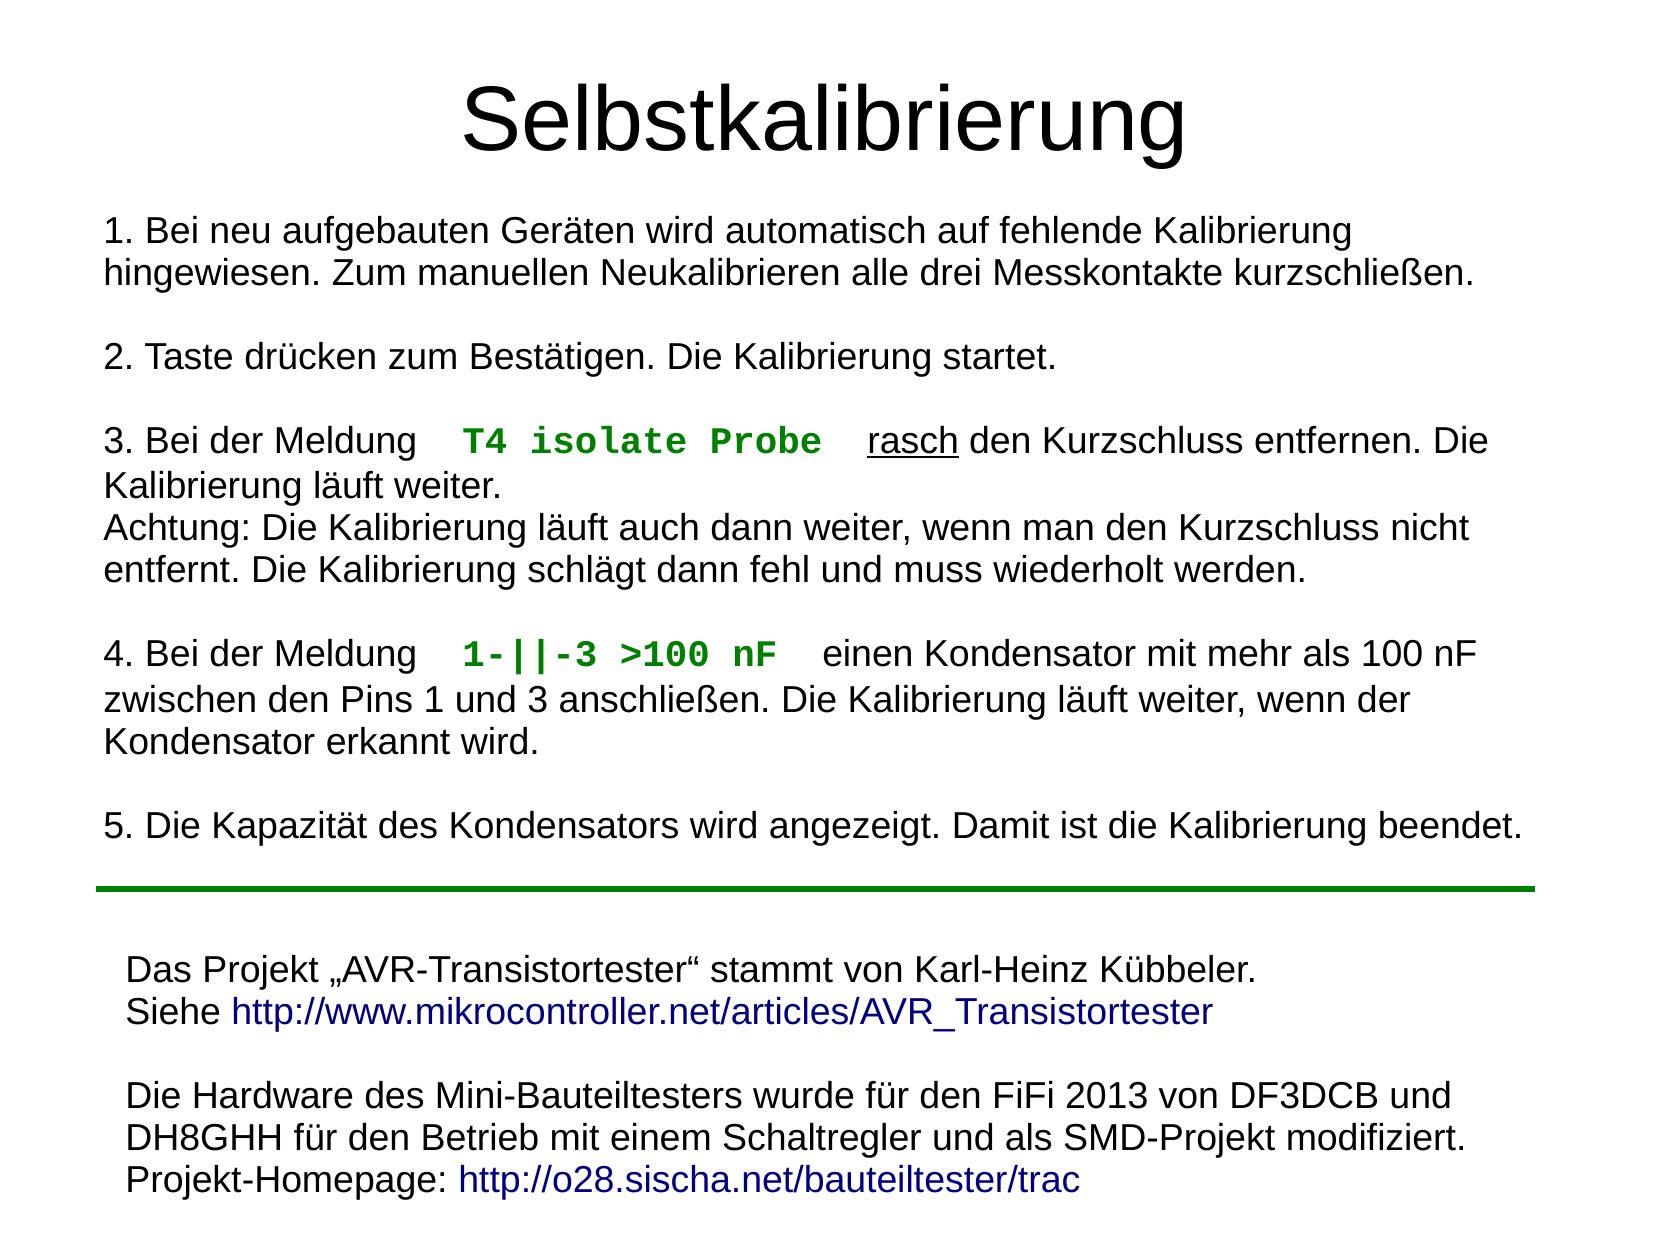

# Selbstkalibrierung
1. Bei neu aufgebauten Geräten wird automatisch auf fehlende Kalibrierung hingewiesen. Zum manuellen Neukalibrieren alle drei Messkontakte kurzschließen.
2. Taste drücken zum Bestätigen. Die Kalibrierung startet.
3. Bei der Meldung T4 isolate Probe rasch den Kurzschluss entfernen. Die Kalibrierung läuft weiter.
Achtung: Die Kalibrierung läuft auch dann weiter, wenn man den Kurzschluss nicht entfernt. Die Kalibrierung schlägt dann fehl und muss wiederholt werden.
4. Bei der Meldung 1-||-3 >100 nF einen Kondensator mit mehr als 100 nF zwischen den Pins 1 und 3 anschließen. Die Kalibrierung läuft weiter, wenn der Kondensator erkannt wird.
5. Die Kapazität des Kondensators wird angezeigt. Damit ist die Kalibrierung beendet.
Das Projekt „AVR-Transistortester“ stammt von Karl-Heinz Kübbeler.
Siehe http://www.mikrocontroller.net/articles/AVR_Transistortester
Die Hardware des Mini-Bauteiltesters wurde für den FiFi 2013 von DF3DCB und DH8GHH für den Betrieb mit einem Schaltregler und als SMD-Projekt modifiziert.
Projekt-Homepage: http://o28.sischa.net/bauteiltester/trac